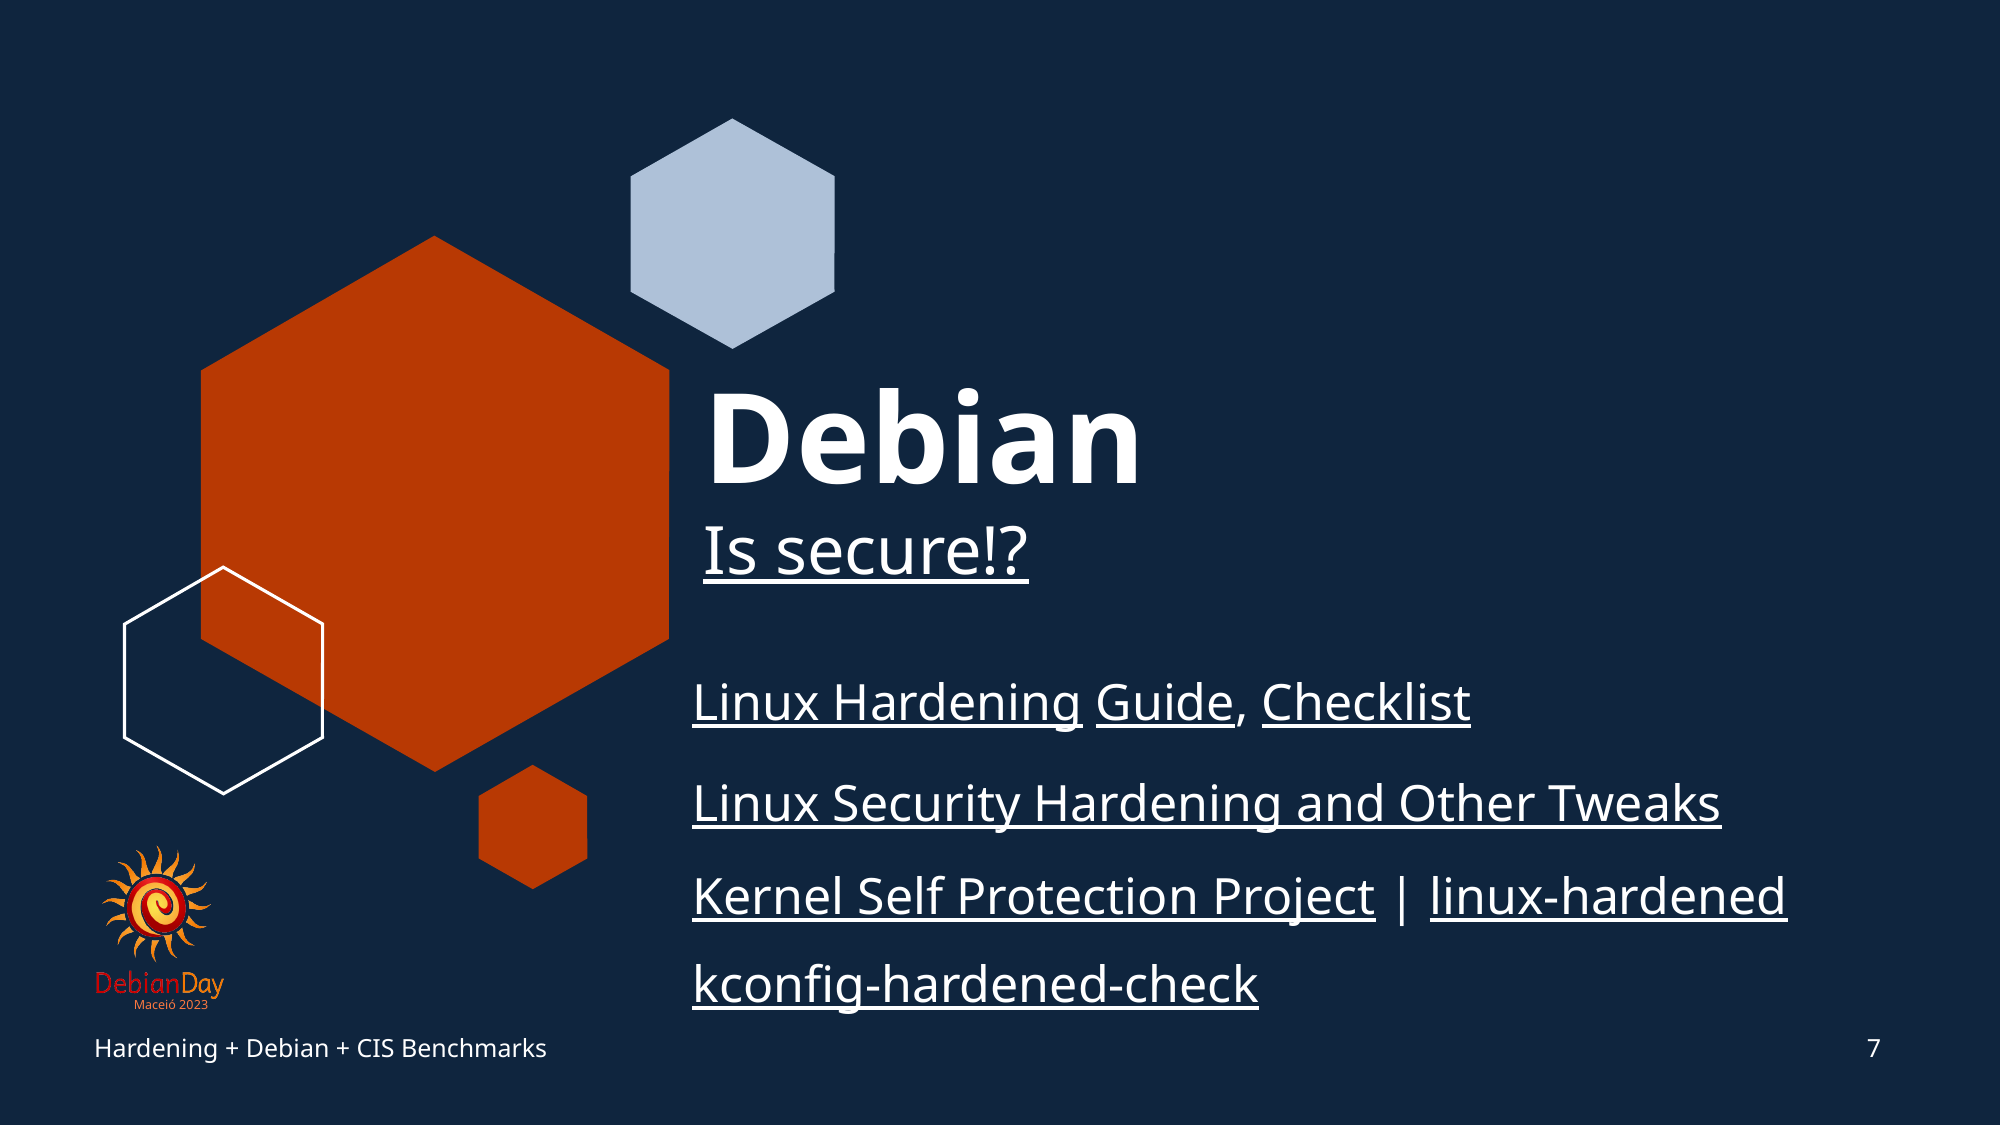

# Debian
Is secure!?
Linux Hardening Guide, Checklist
Linux Security Hardening and Other Tweaks
Maceió 2023
Kernel Self Protection Project | linux-hardened
kconfig-hardened-check
Hardening + Debian + CIS Benchmarks